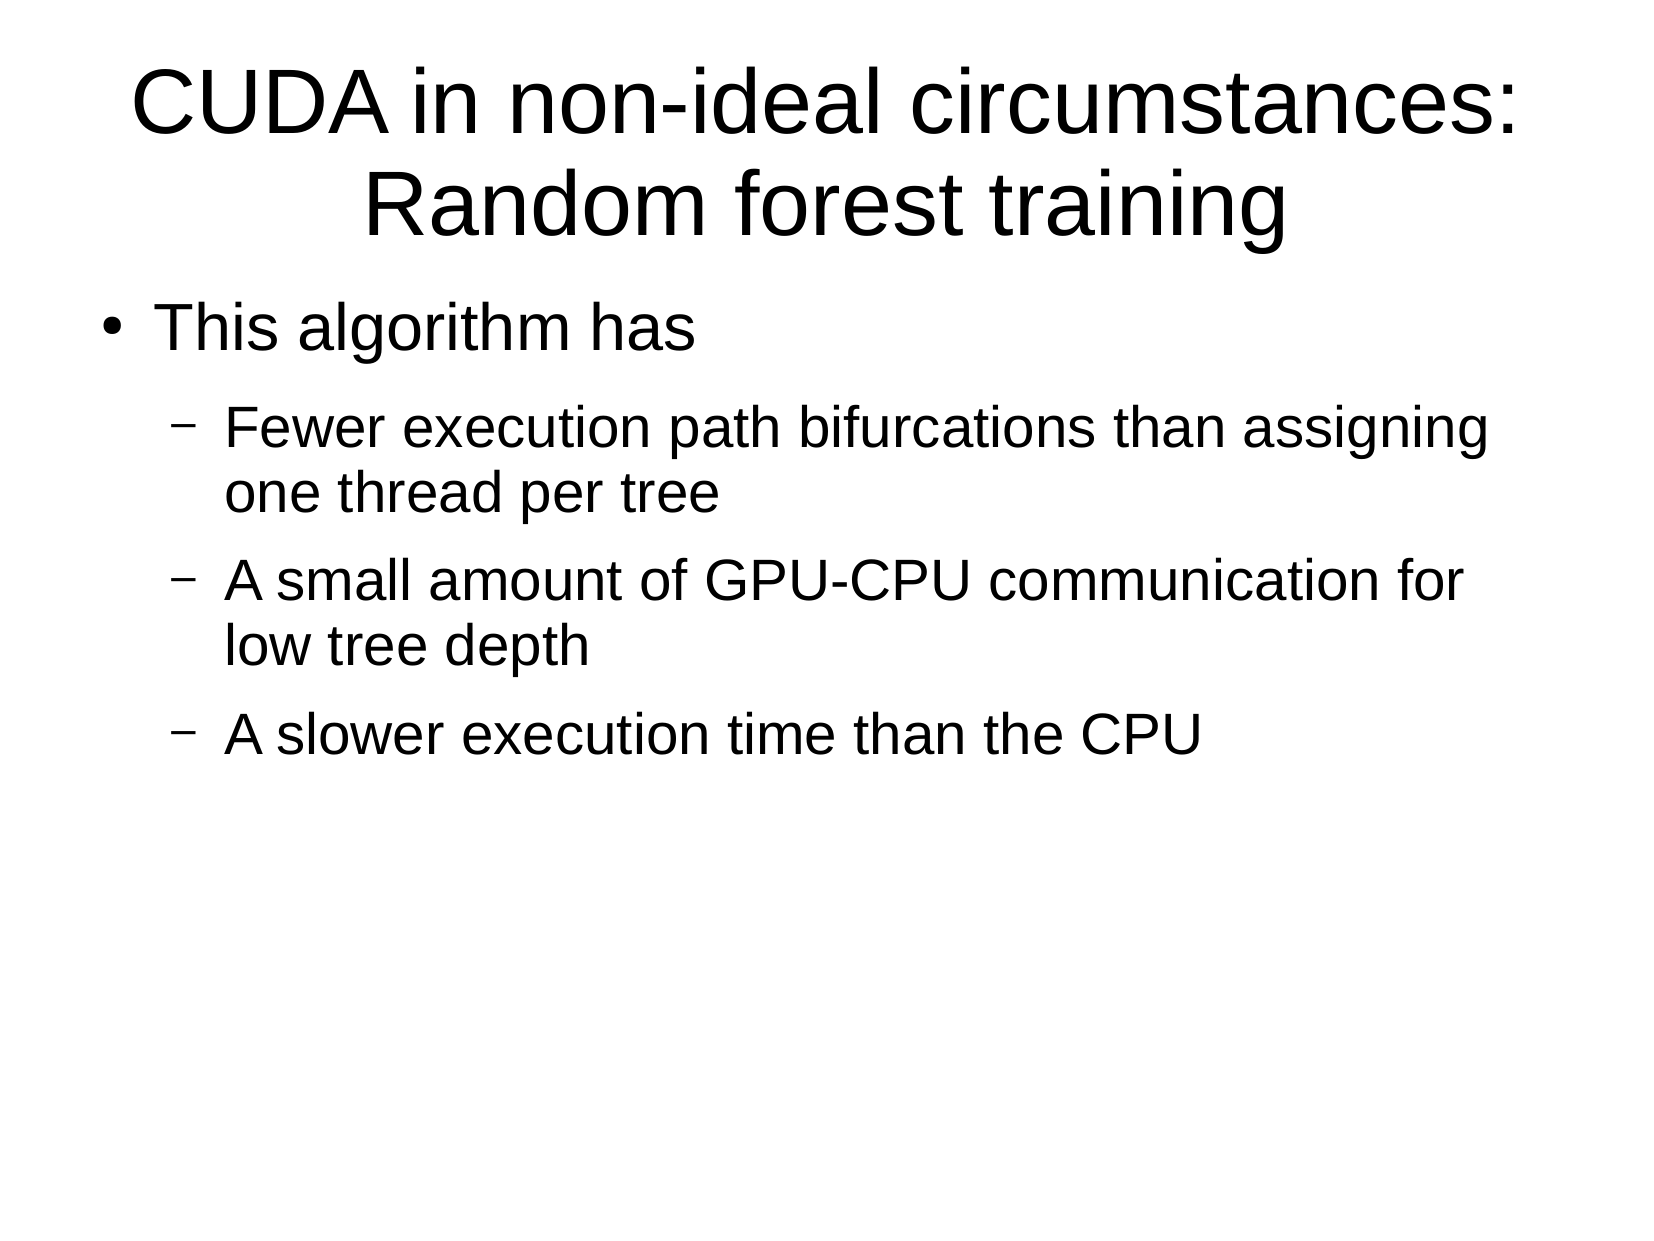

# CUDA in non-ideal circumstances: Random forest training
This algorithm has
Fewer execution path bifurcations than assigning one thread per tree
A small amount of GPU-CPU communication for low tree depth
A slower execution time than the CPU